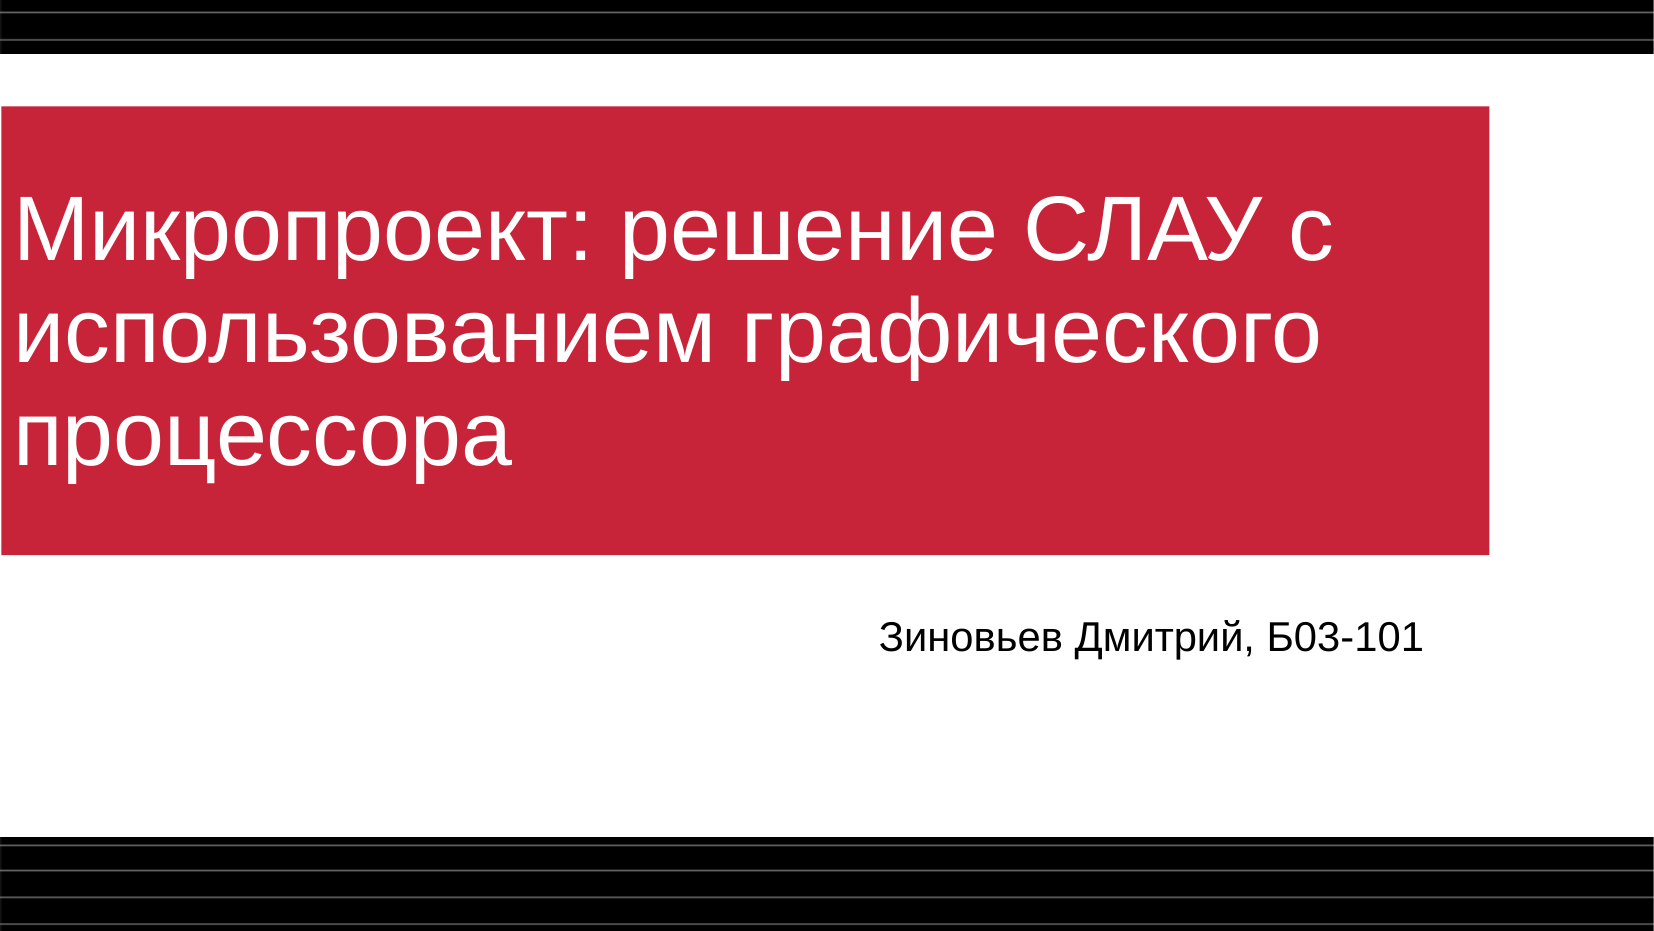

# Микропроект: решение СЛАУ с использованием графического процессора
Зиновьев Дмитрий, Б03-101